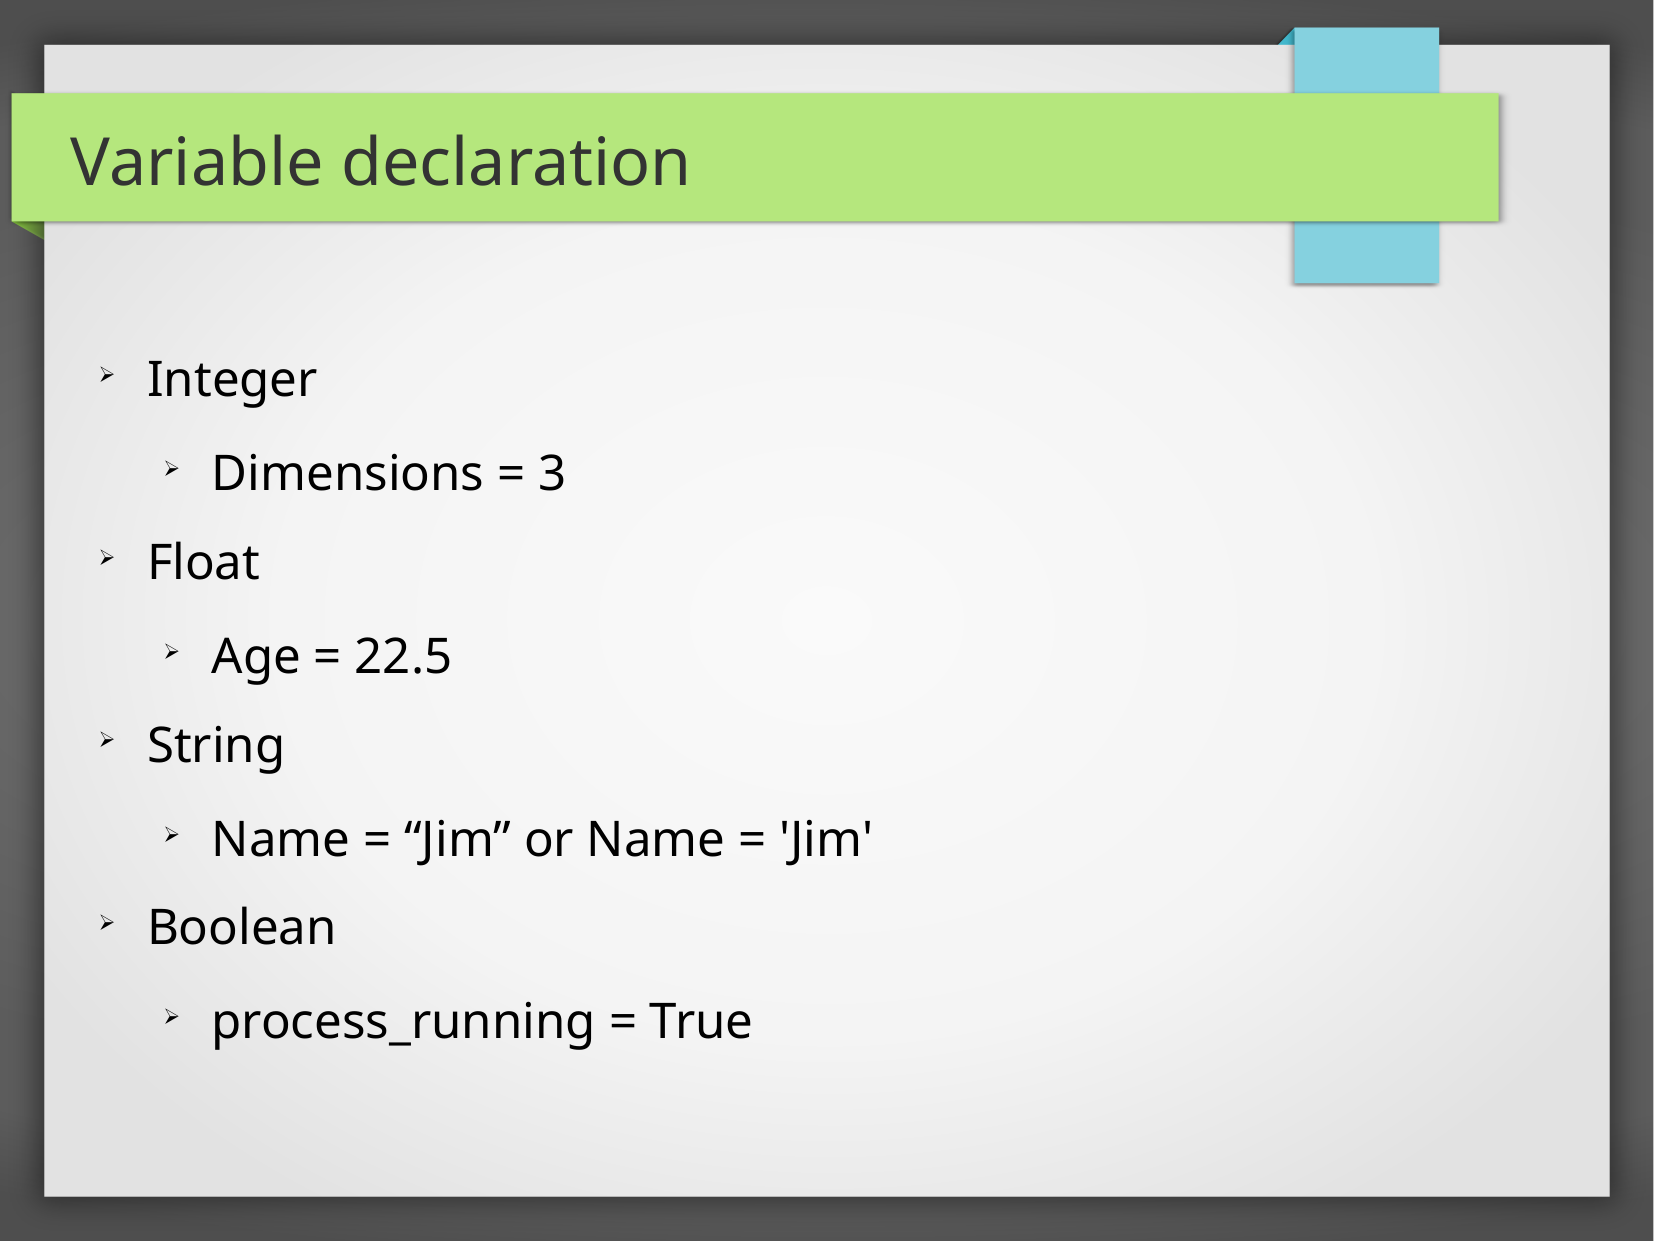

# Variable declaration
Integer
Dimensions = 3
Float
Age = 22.5
String
Name = “Jim” or Name = 'Jim'
Boolean
process_running = True